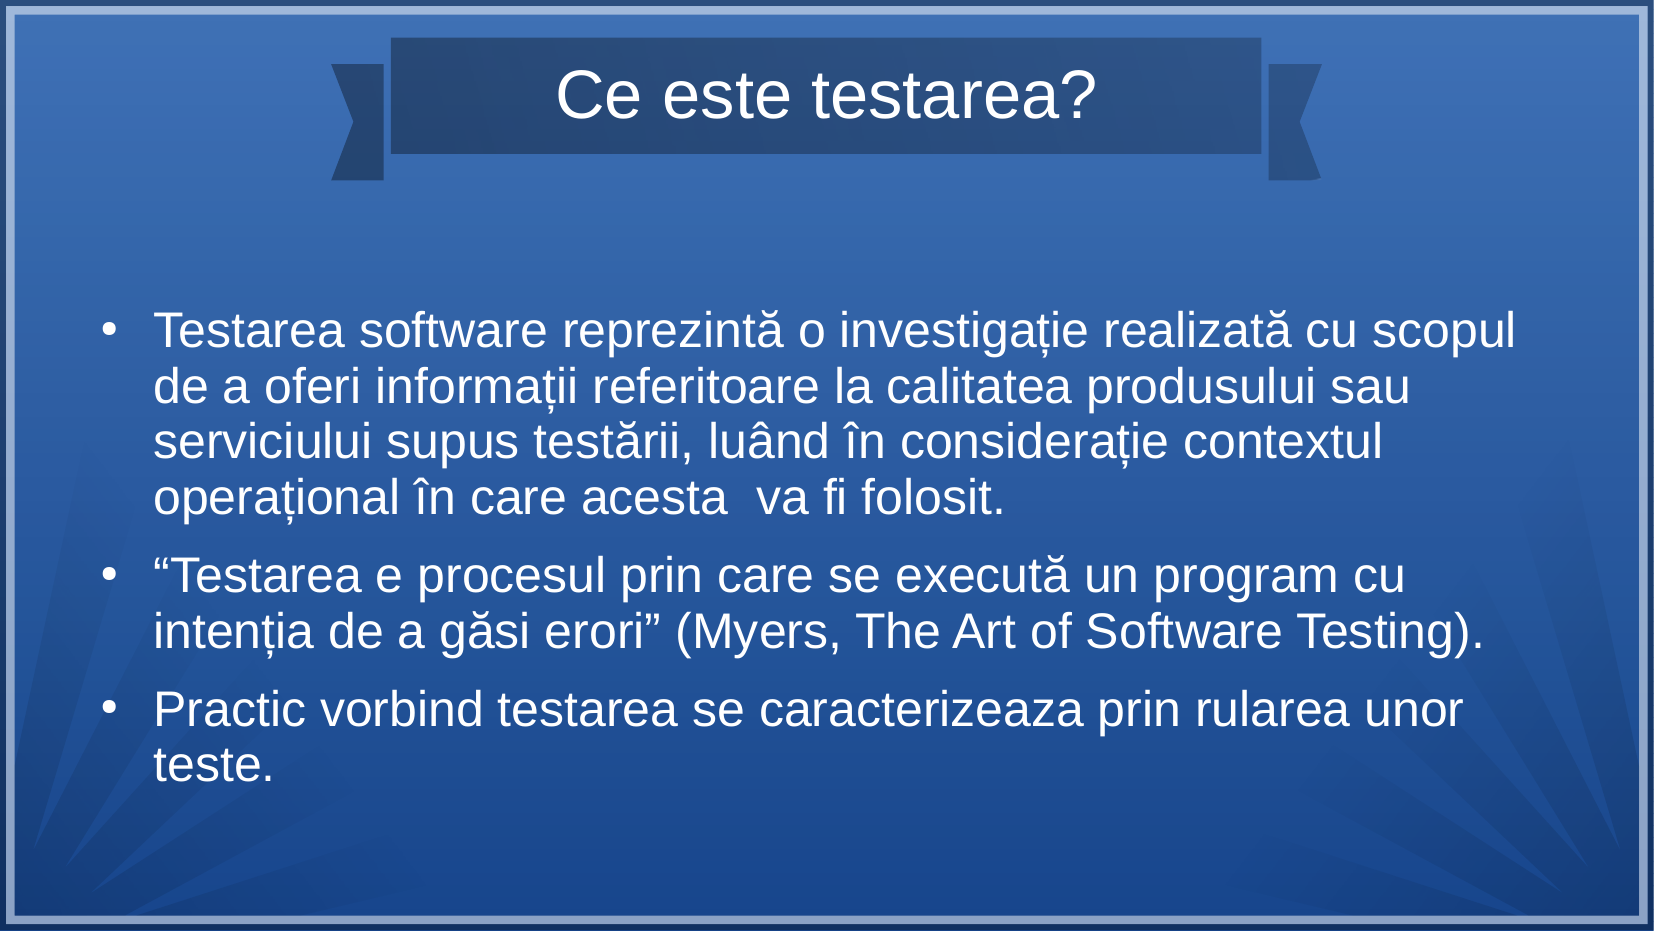

# Ce este testarea?
Testarea software reprezintă o investigație realizată cu scopul de a oferi informații referitoare la calitatea produsului sau serviciului supus testării, luând în considerație contextul operațional în care acesta va fi folosit.
“Testarea e procesul prin care se execută un program cu intenția de a găsi erori” (Myers, The Art of Software Testing).
Practic vorbind testarea se caracterizeaza prin rularea unor teste.